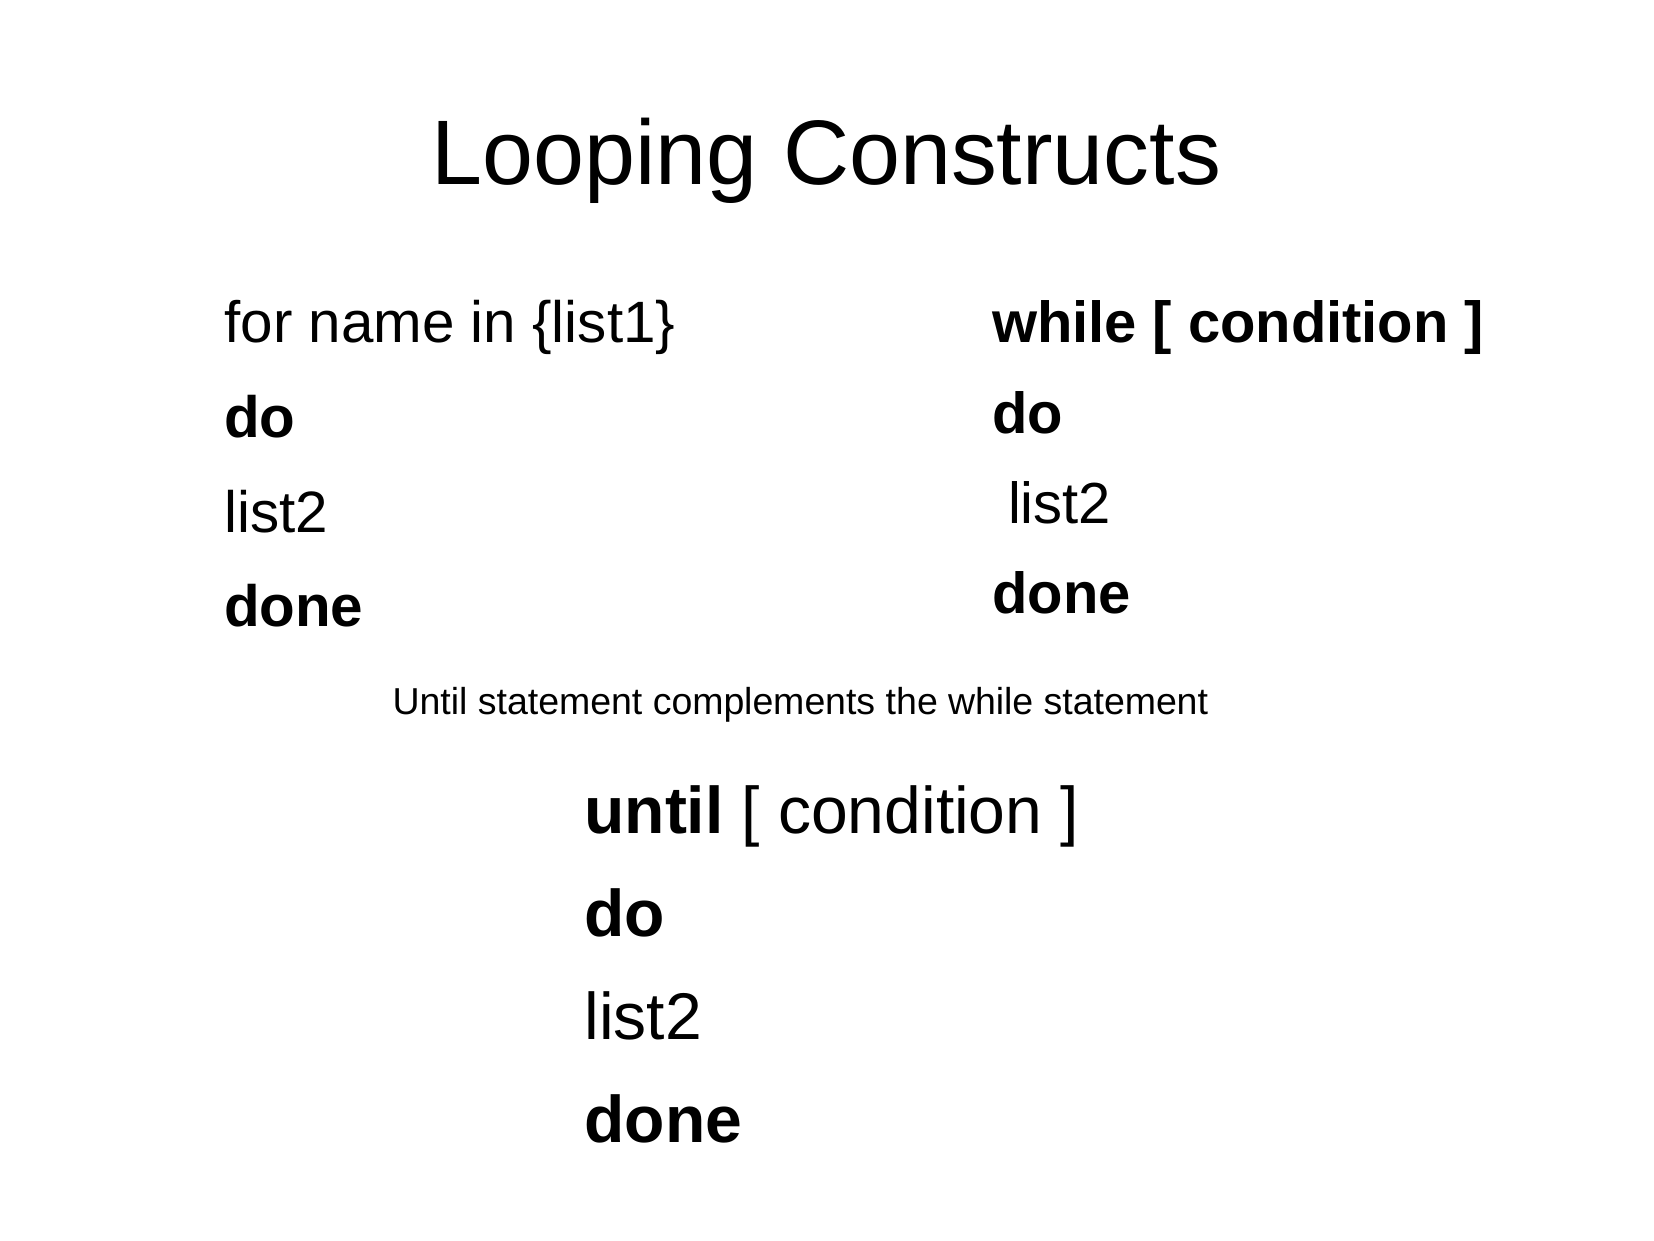

# Looping Constructs
for name in {list1}
do
list2
done
while [ condition ]
do
 list2
done
Until statement complements the while statement
until [ condition ]
do
list2
done